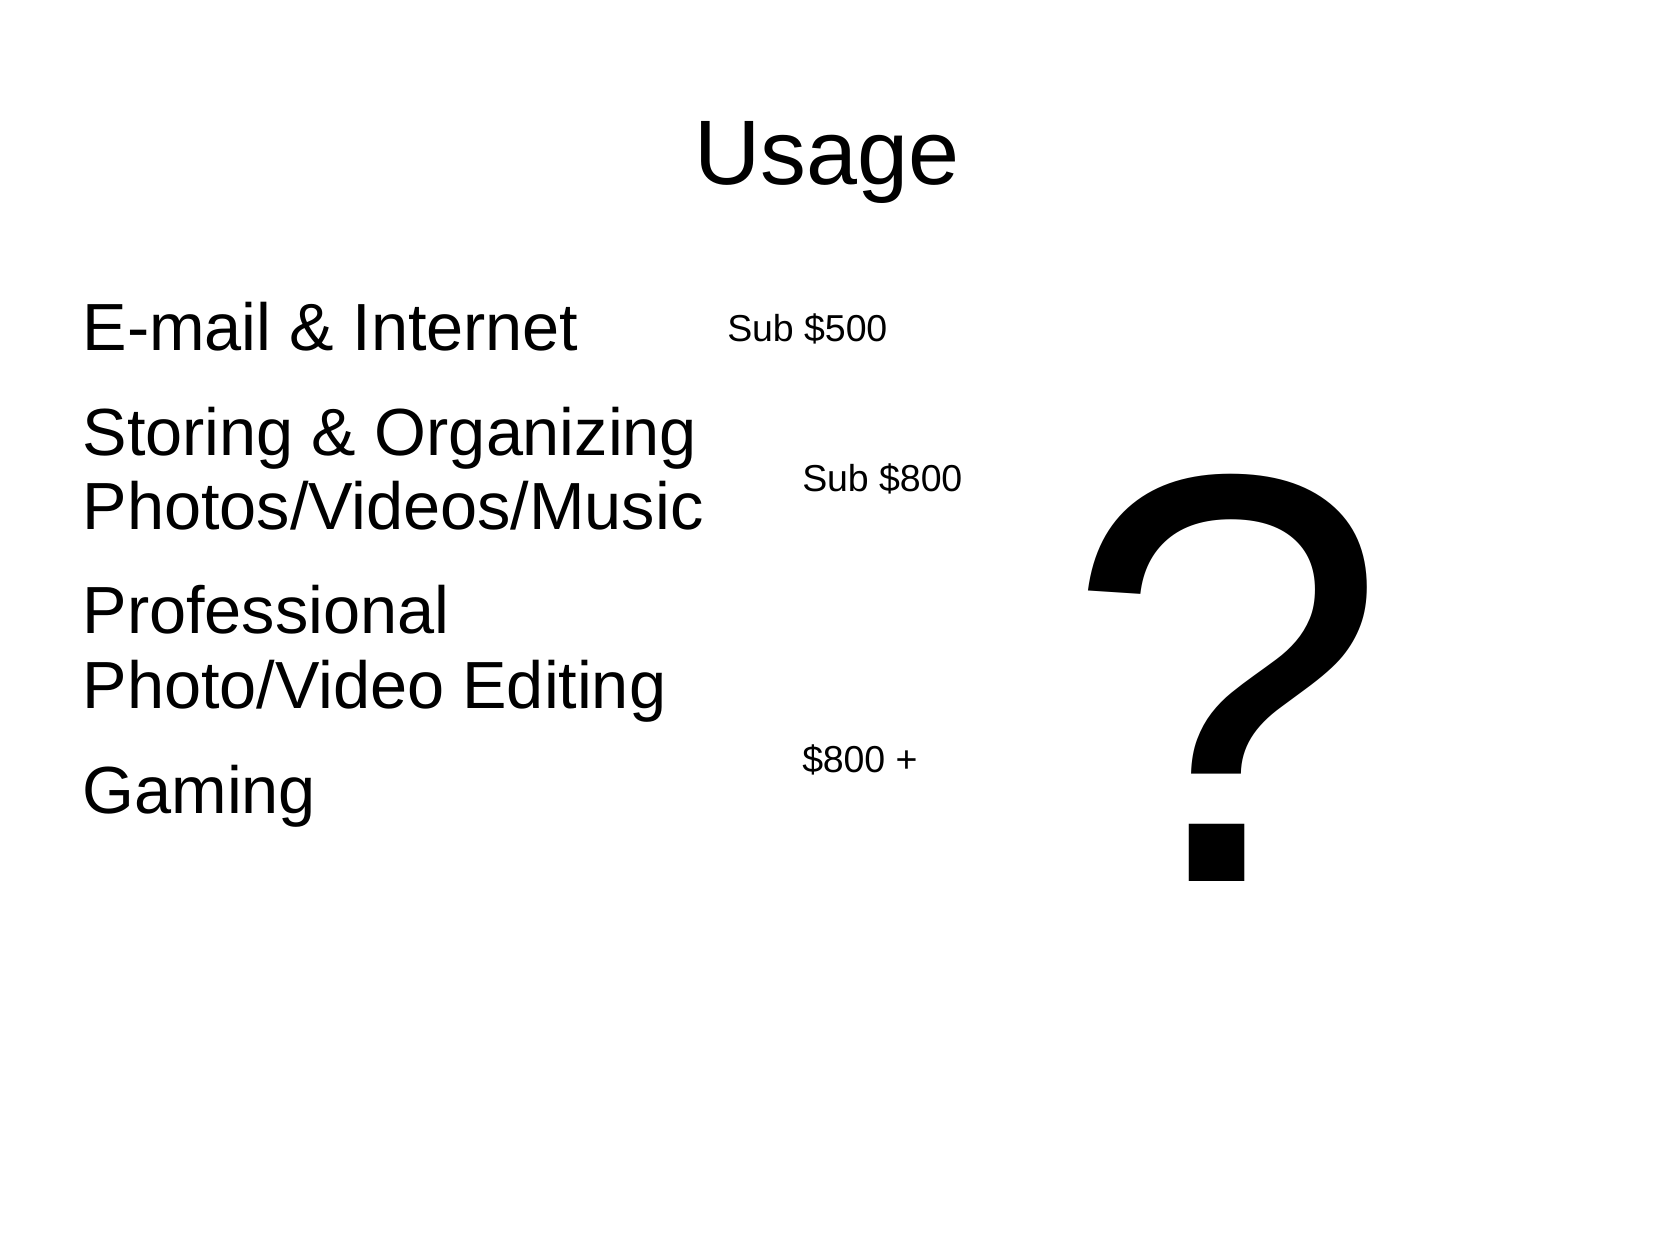

# Usage
E-mail & Internet
Storing & Organizing Photos/Videos/Music
Professional Photo/Video Editing
Gaming
Sub $500
?
Sub $800
$800 +